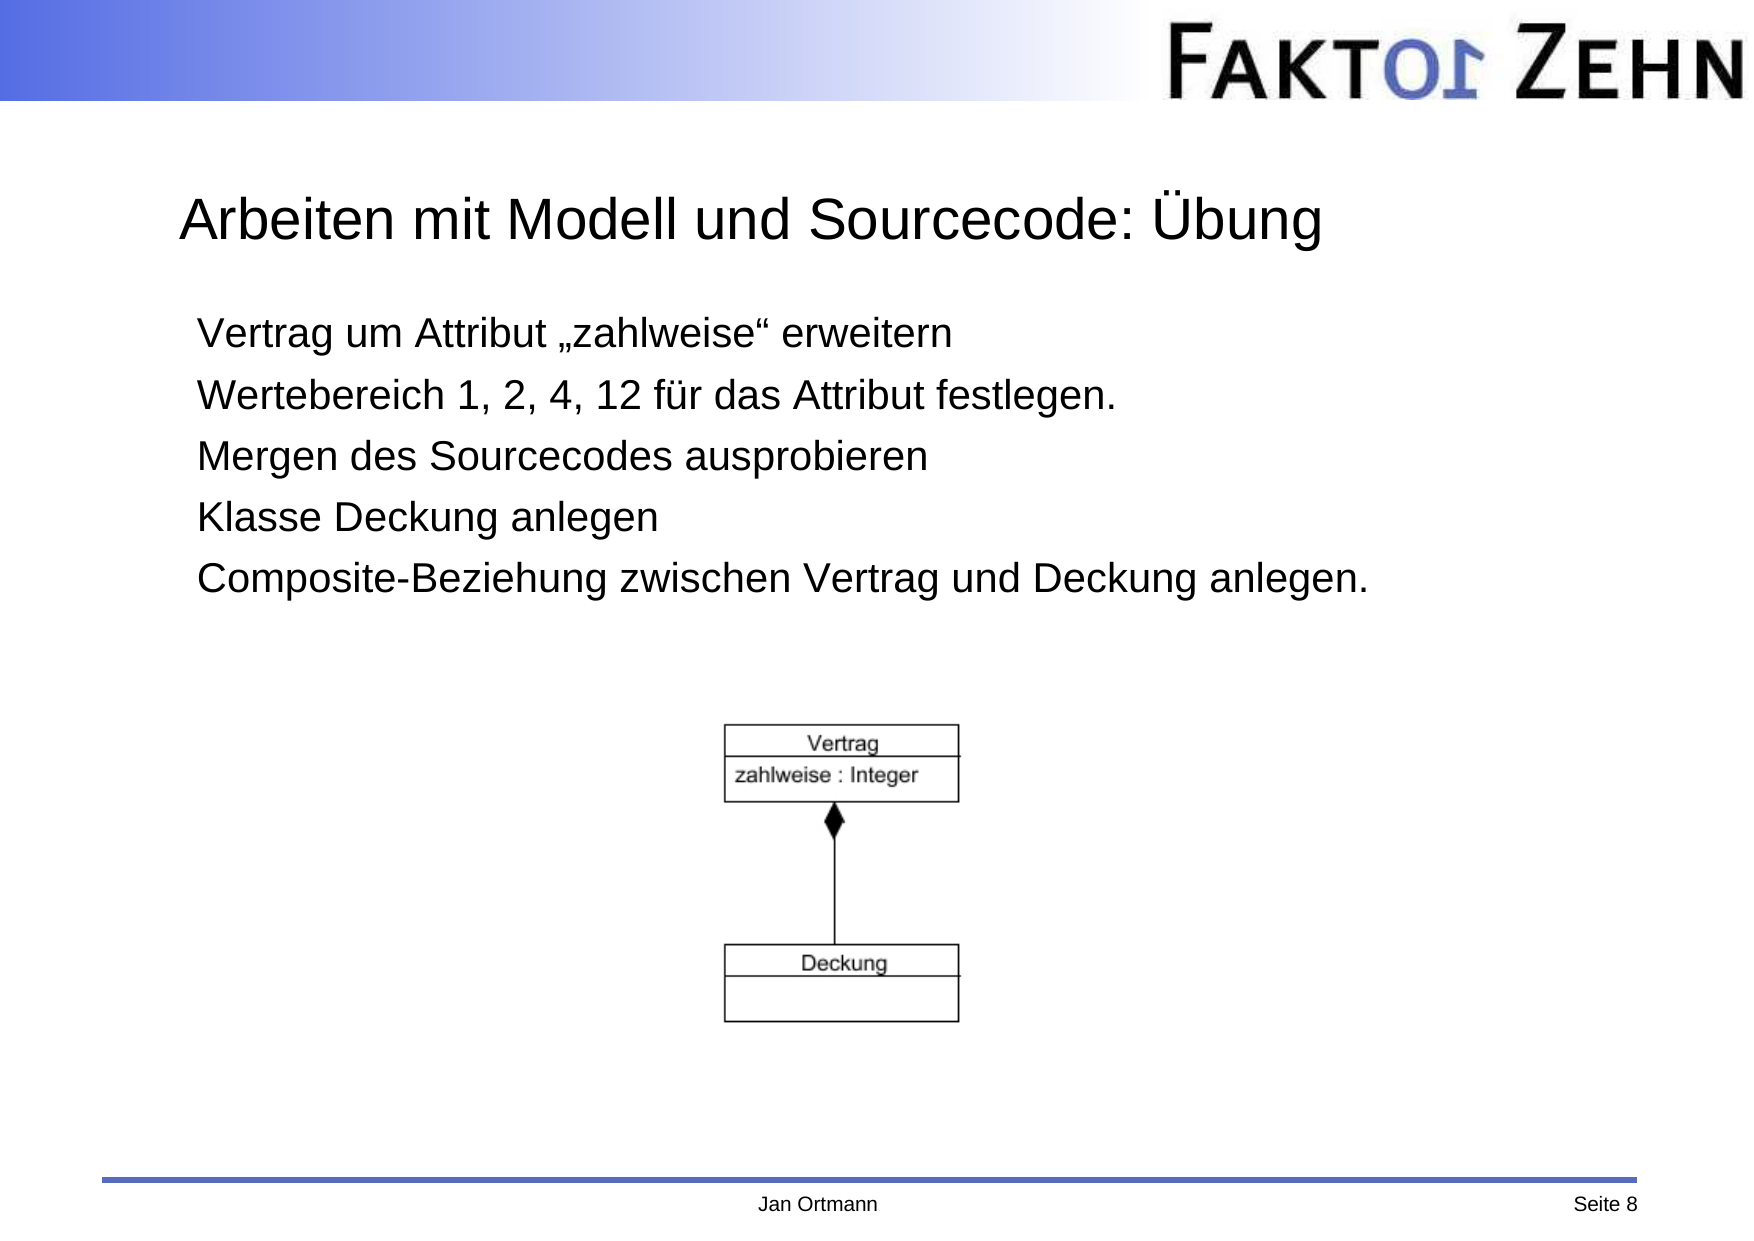

# Arbeiten mit Modell und Sourcecode: Übung
Vertrag um Attribut „zahlweise“ erweitern
Wertebereich 1, 2, 4, 12 für das Attribut festlegen.
Mergen des Sourcecodes ausprobieren
Klasse Deckung anlegen
Composite-Beziehung zwischen Vertrag und Deckung anlegen.